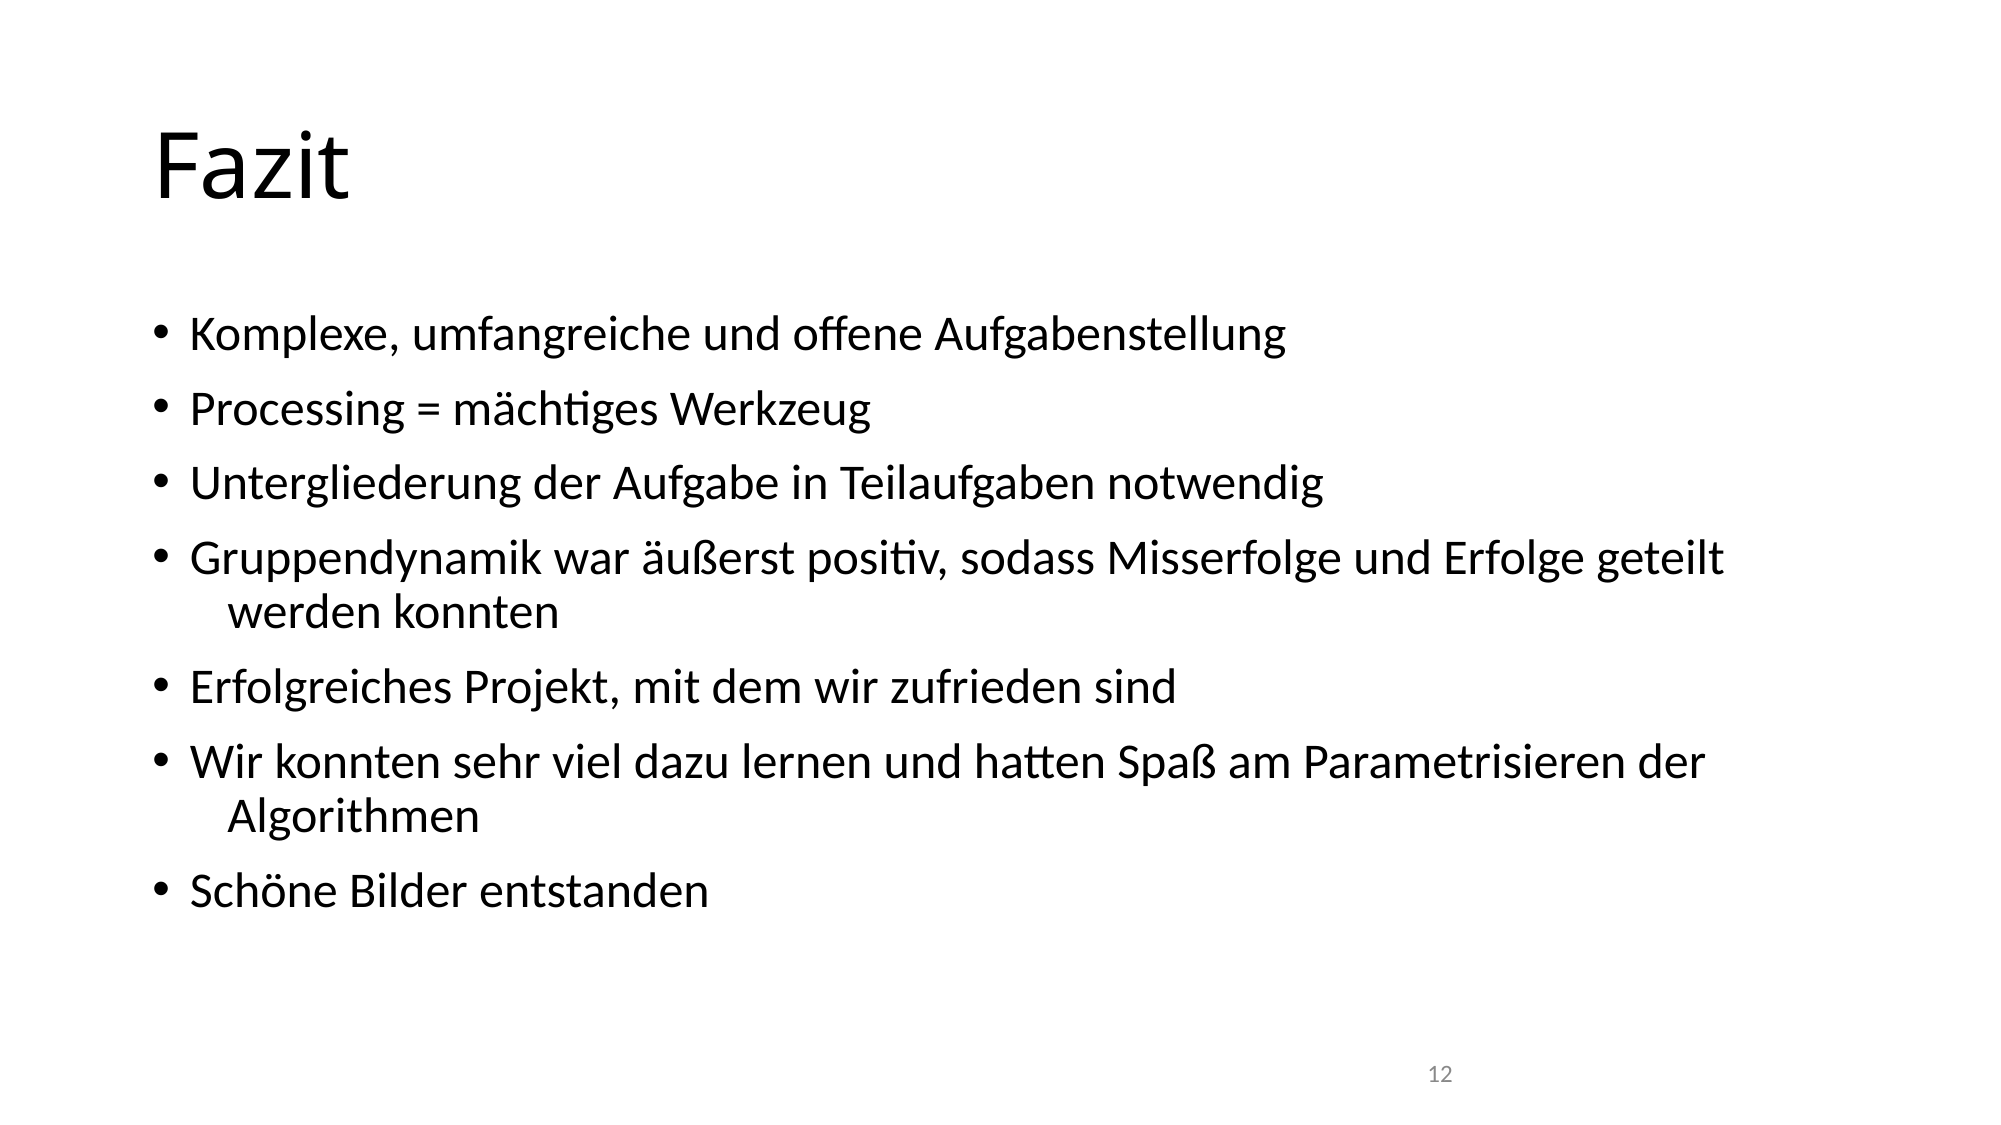

# Fazit
Komplexe, umfangreiche und offene Aufgabenstellung
Processing = mächtiges Werkzeug
Untergliederung der Aufgabe in Teilaufgaben notwendig
Gruppendynamik war äußerst positiv, sodass Misserfolge und Erfolge geteilt werden konnten
Erfolgreiches Projekt, mit dem wir zufrieden sind
Wir konnten sehr viel dazu lernen und hatten Spaß am Parametrisieren der Algorithmen
Schöne Bilder entstanden